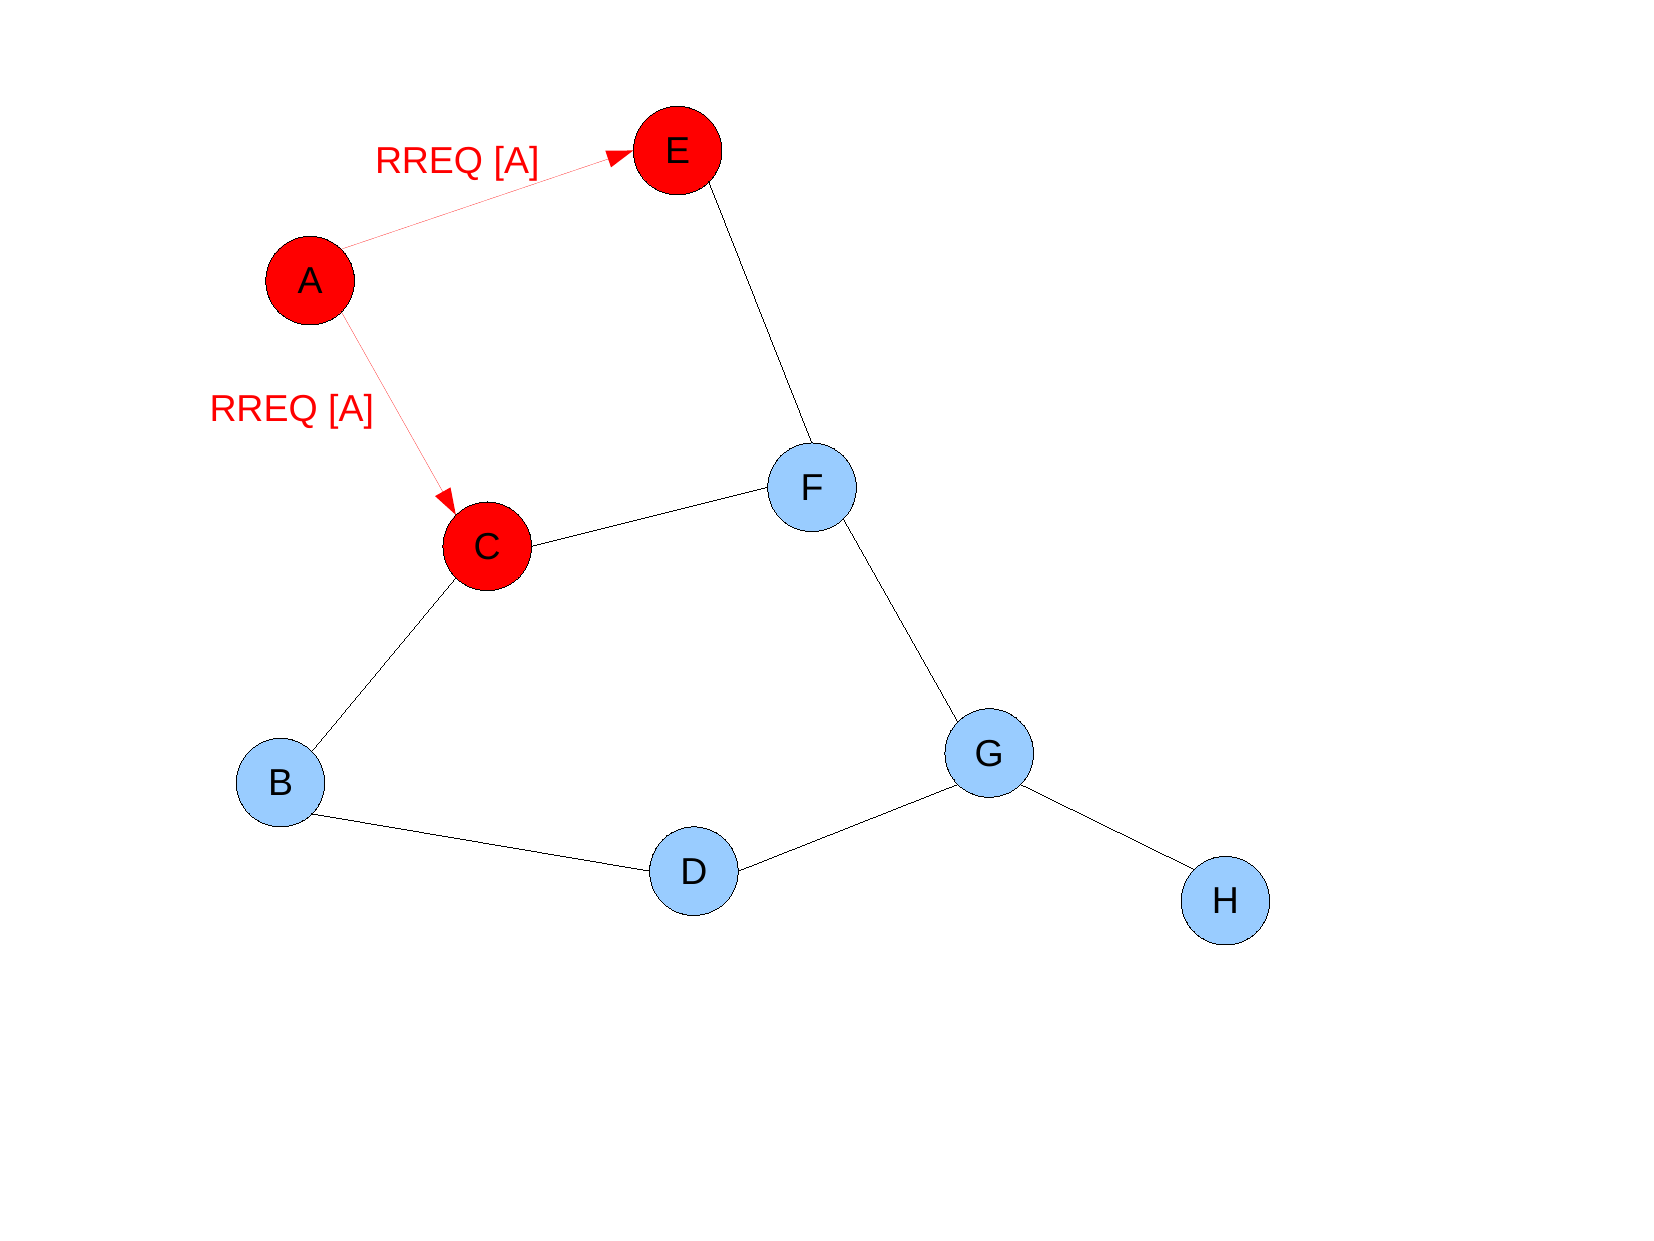

E
RREQ [A]
A
RREQ [A]
F
C
G
B
D
H